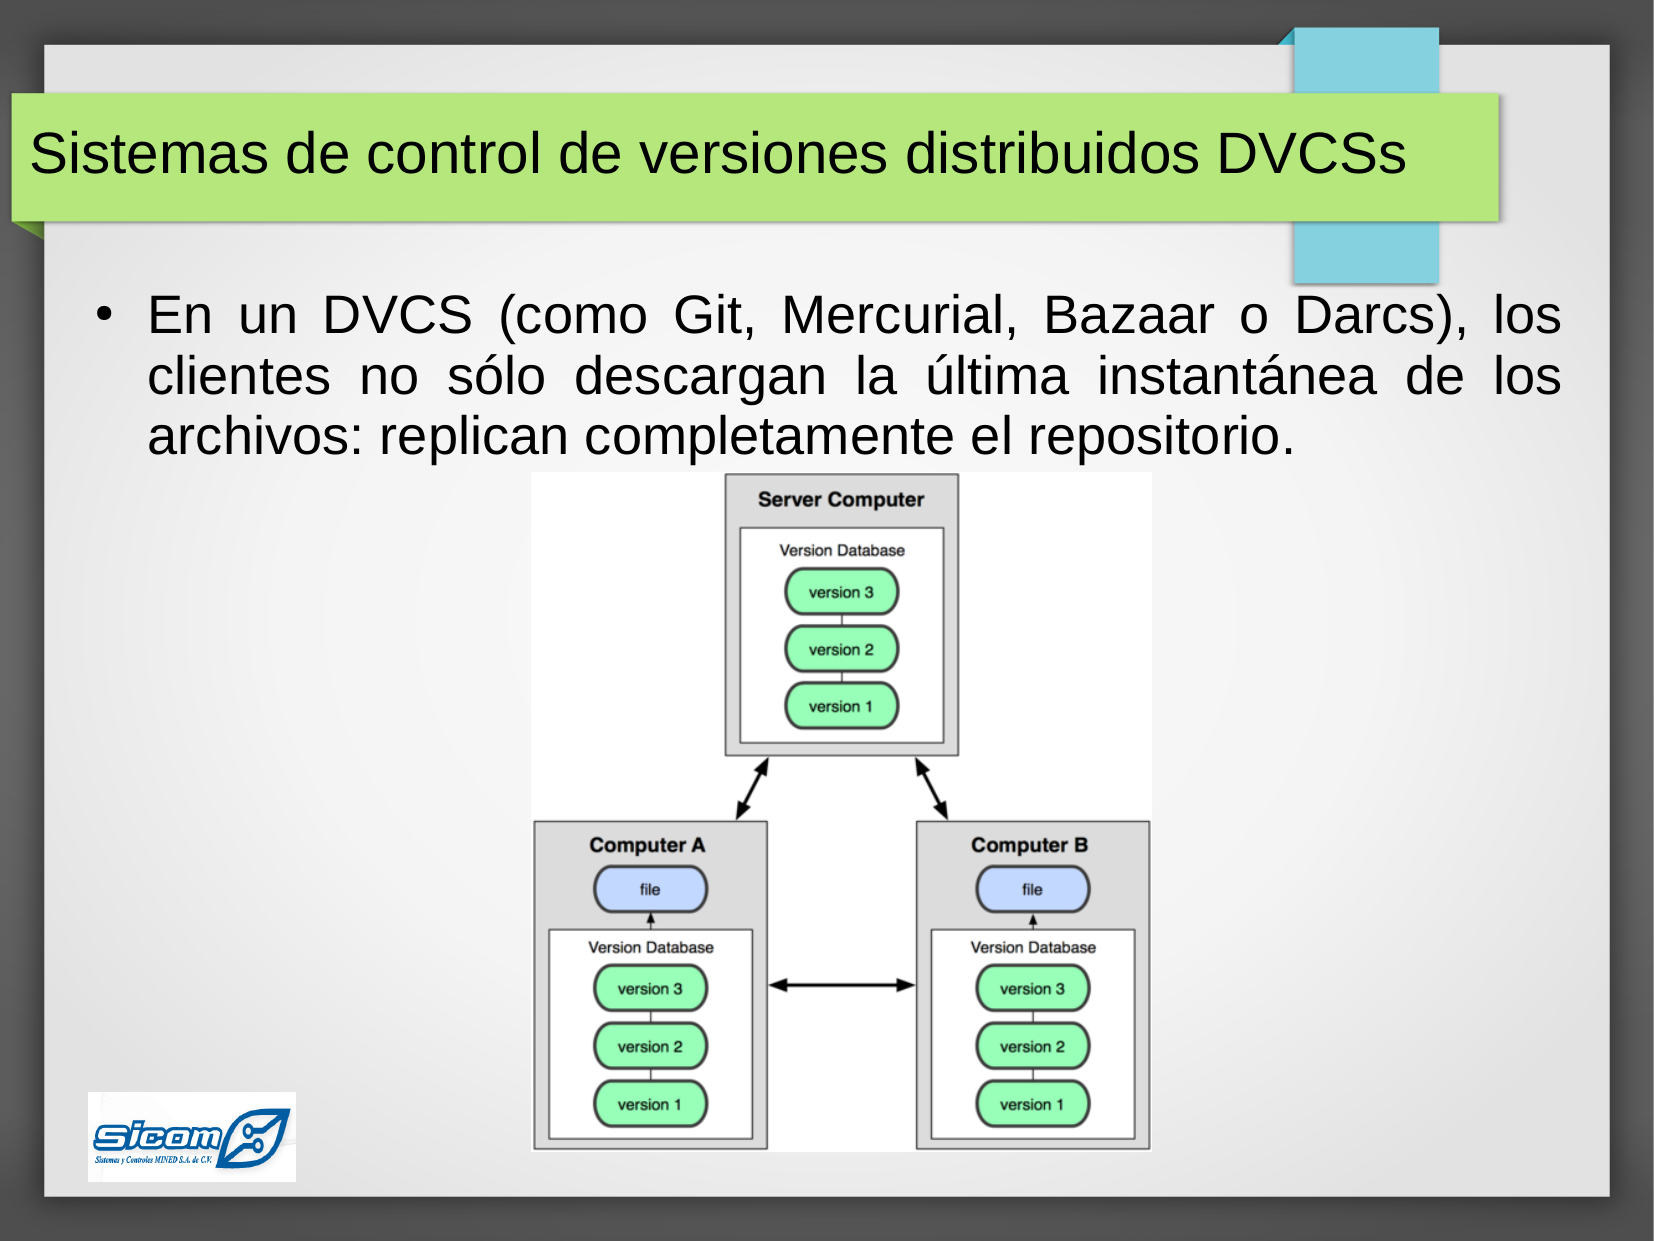

# Sistemas de control de versiones distribuidos DVCSs
En un DVCS (como Git, Mercurial, Bazaar o Darcs), los clientes no sólo descargan la última instantánea de los archivos: replican completamente el repositorio.